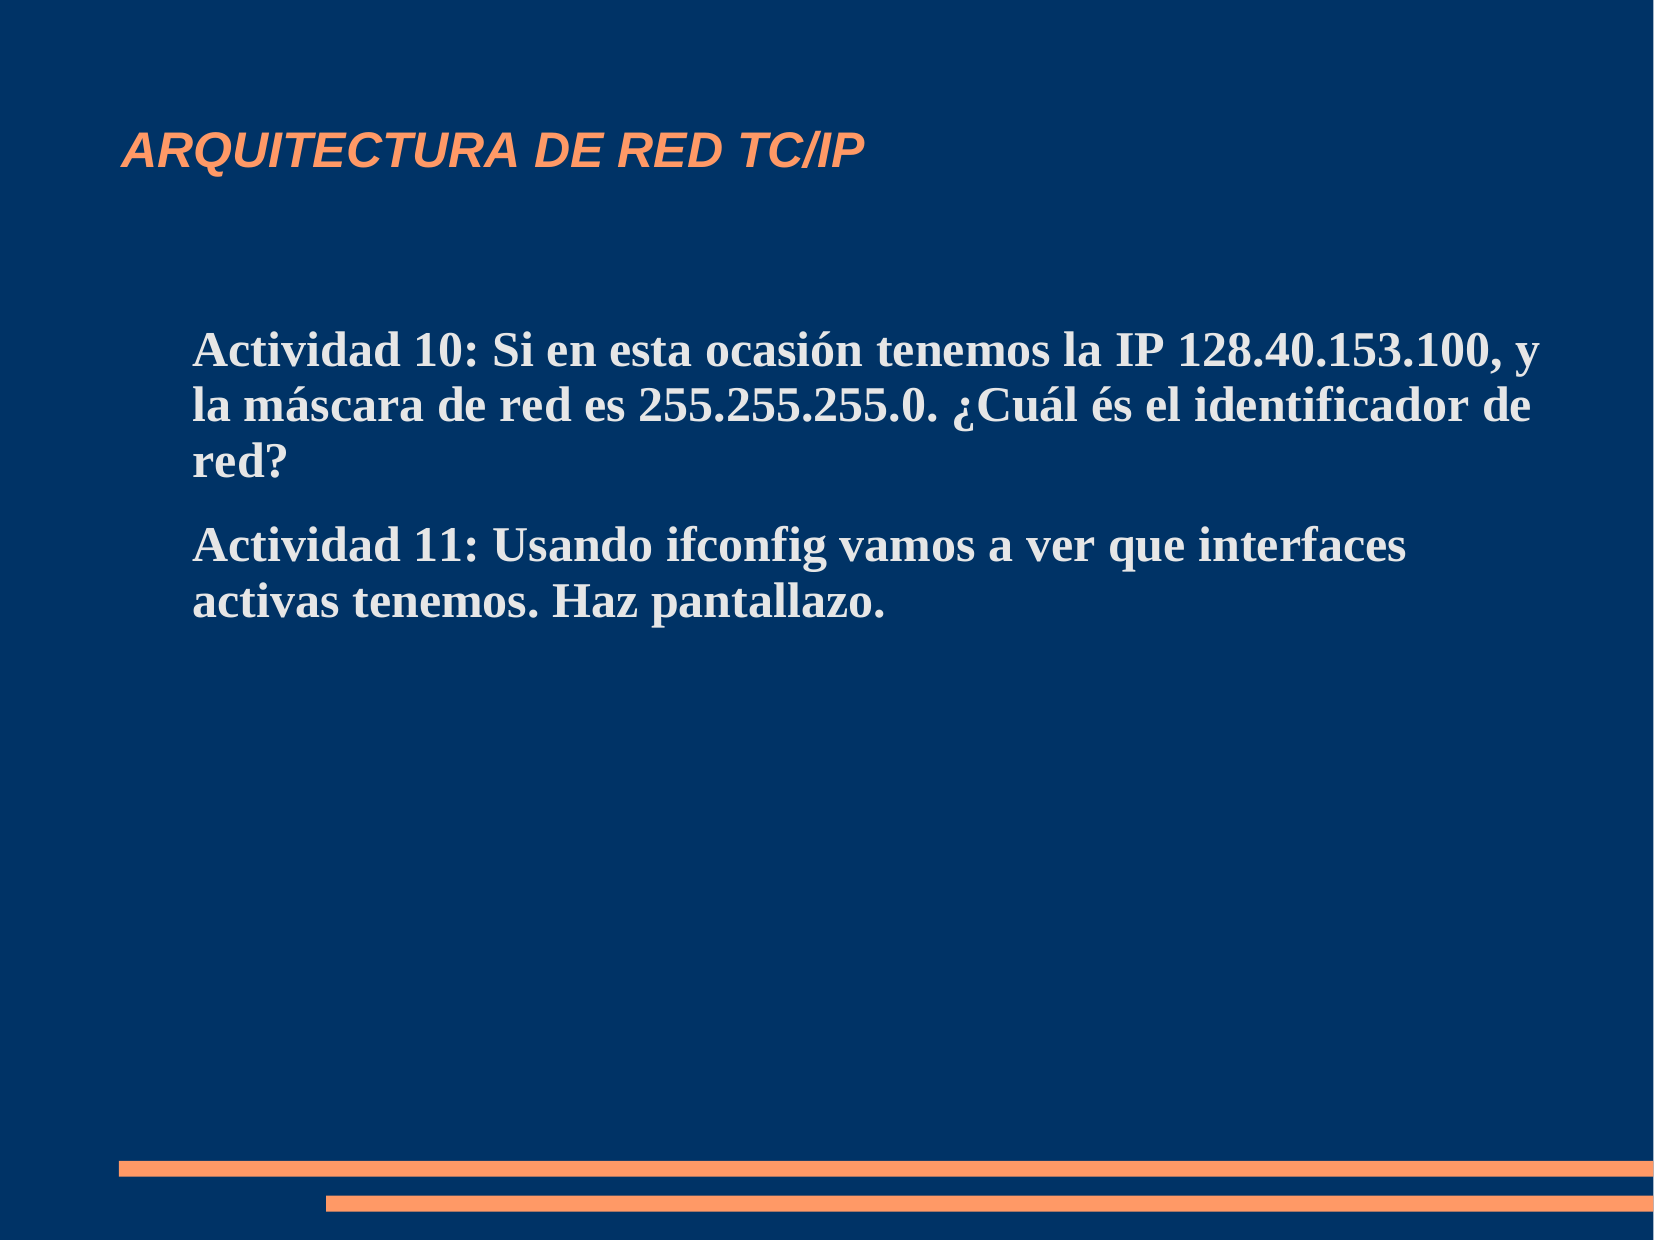

# ARQUITECTURA DE RED TC/IP
Actividad 10: Si en esta ocasión tenemos la IP 128.40.153.100, y la máscara de red es 255.255.255.0. ¿Cuál és el identificador de red?
Actividad 11: Usando ifconfig vamos a ver que interfaces activas tenemos. Haz pantallazo.